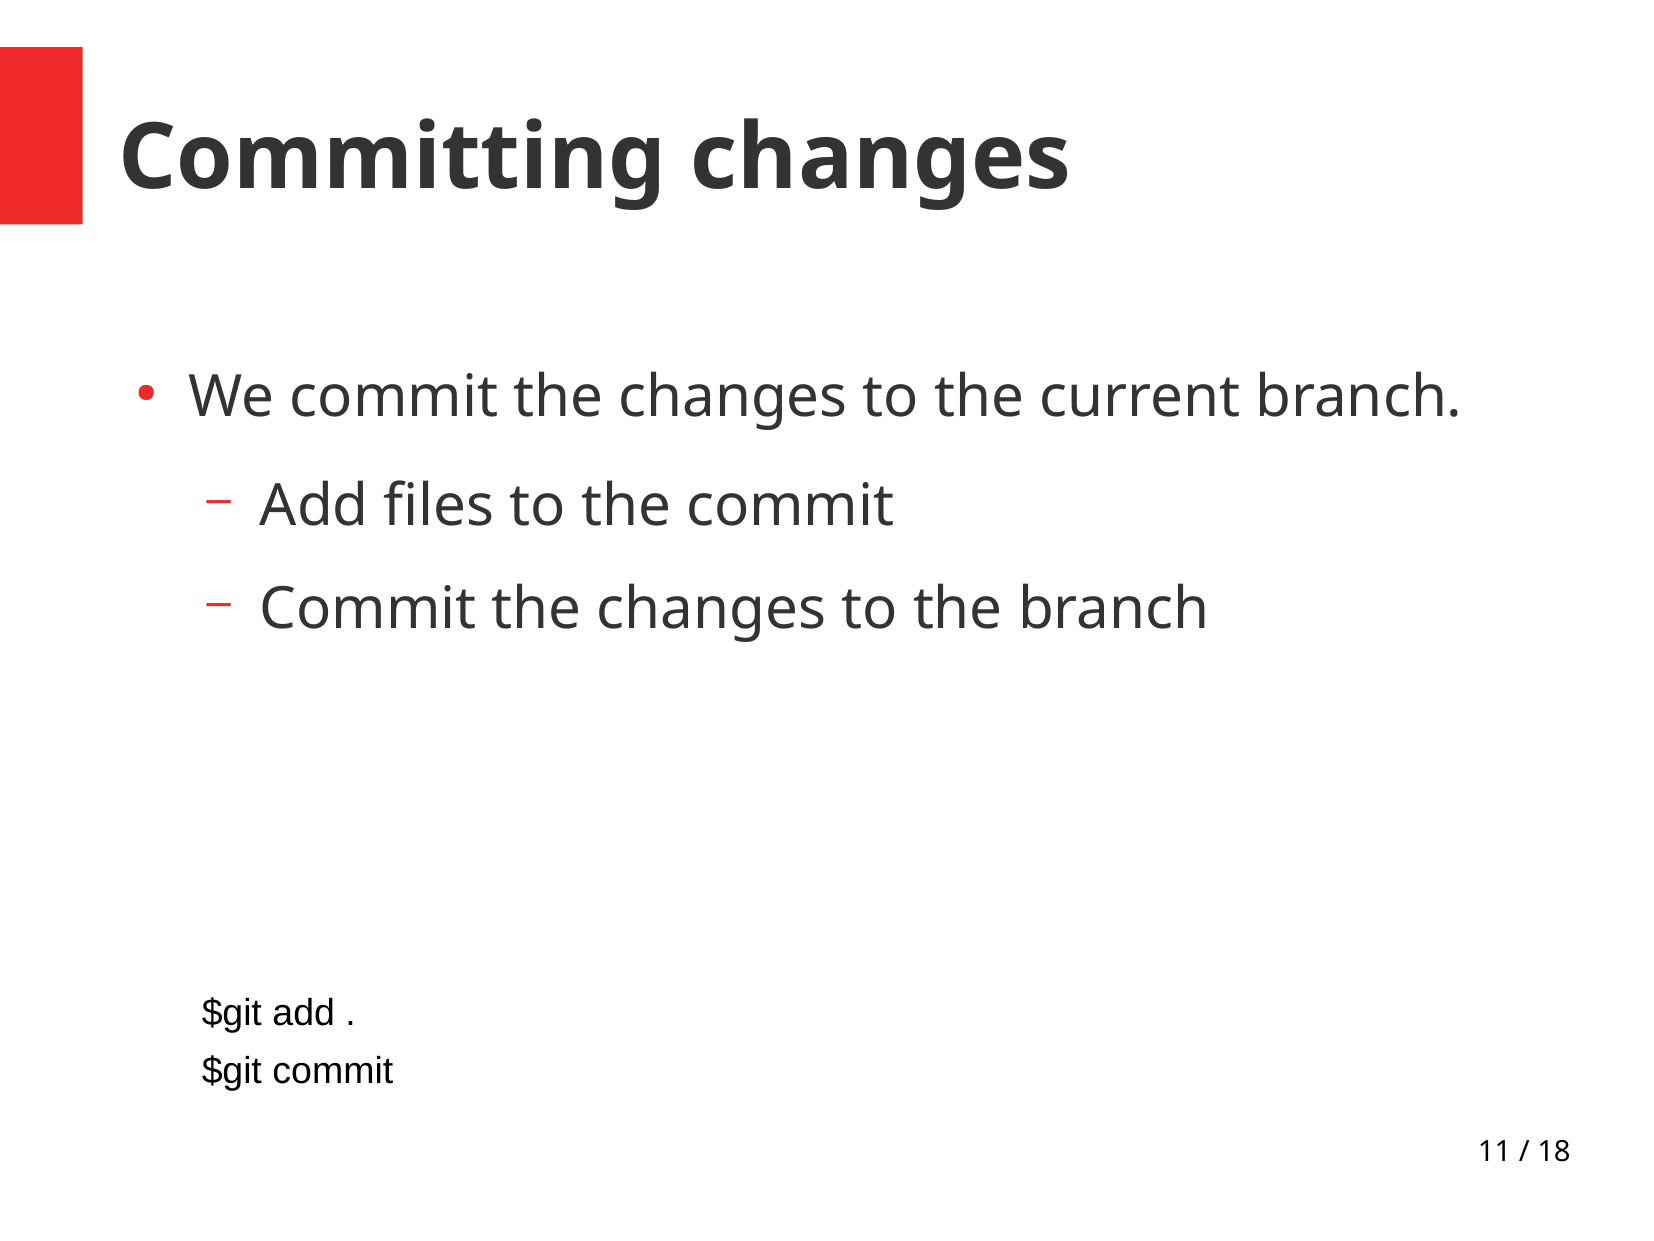

# Committing changes
We commit the changes to the current branch.
Add files to the commit
Commit the changes to the branch
$git add .
$git commit
11